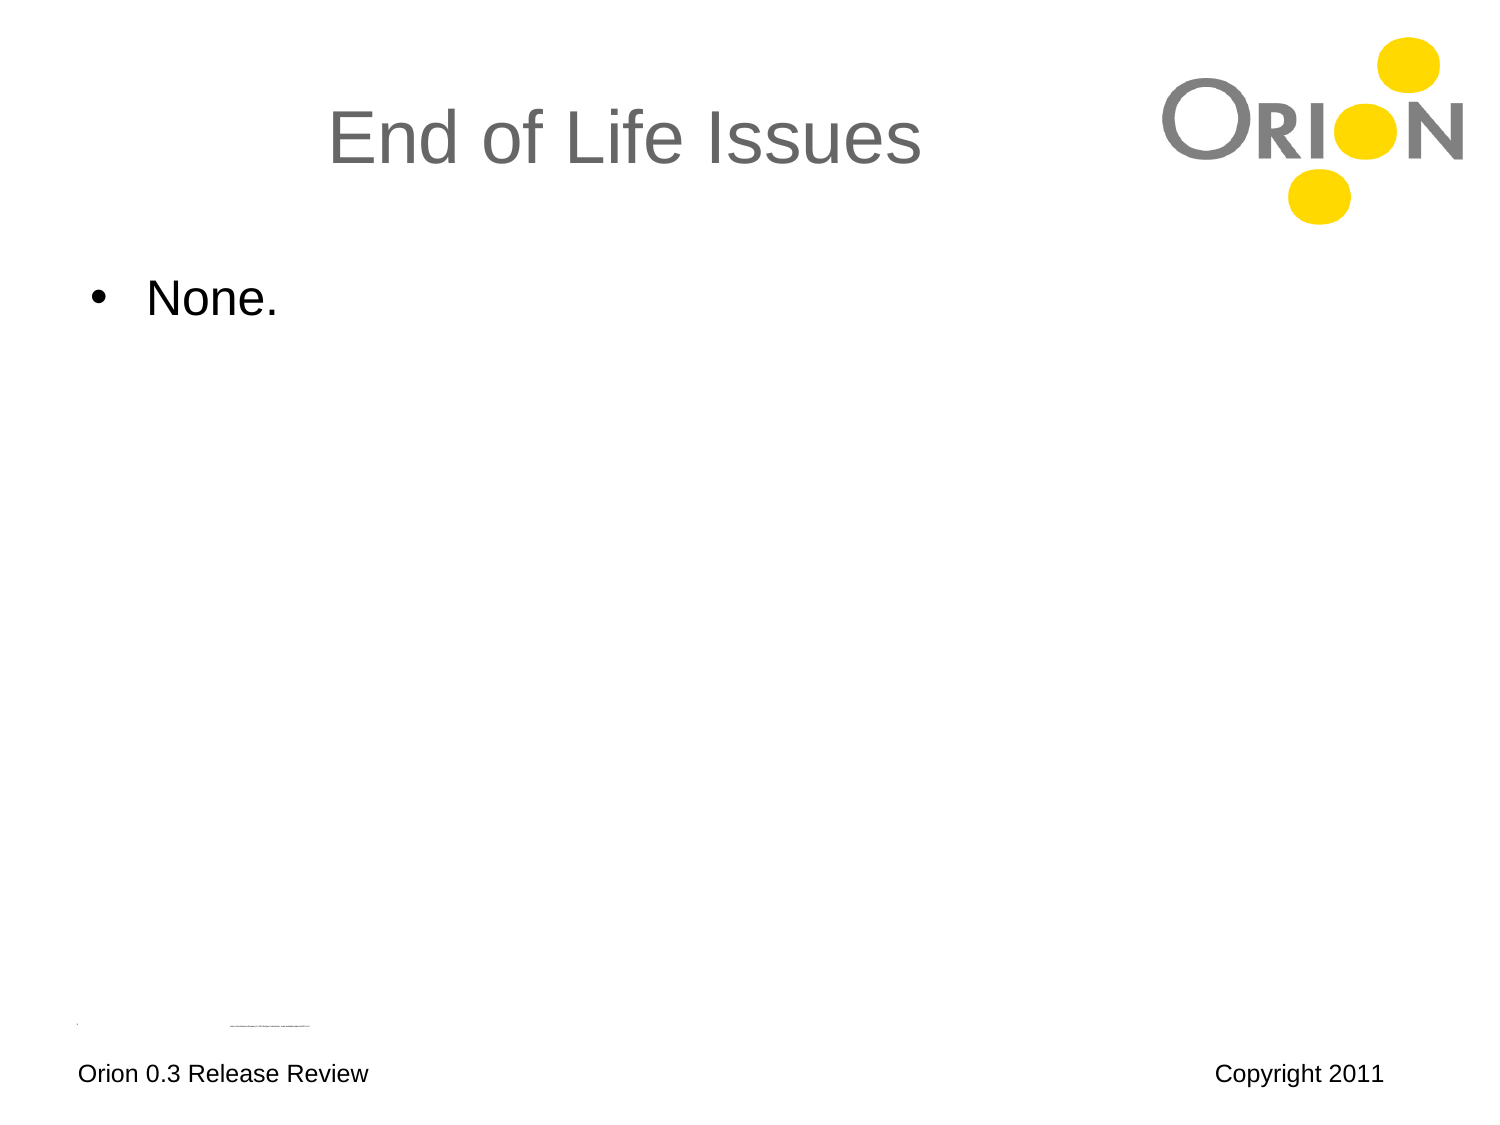

# End of Life Issues
None.
8
Copyright 2011